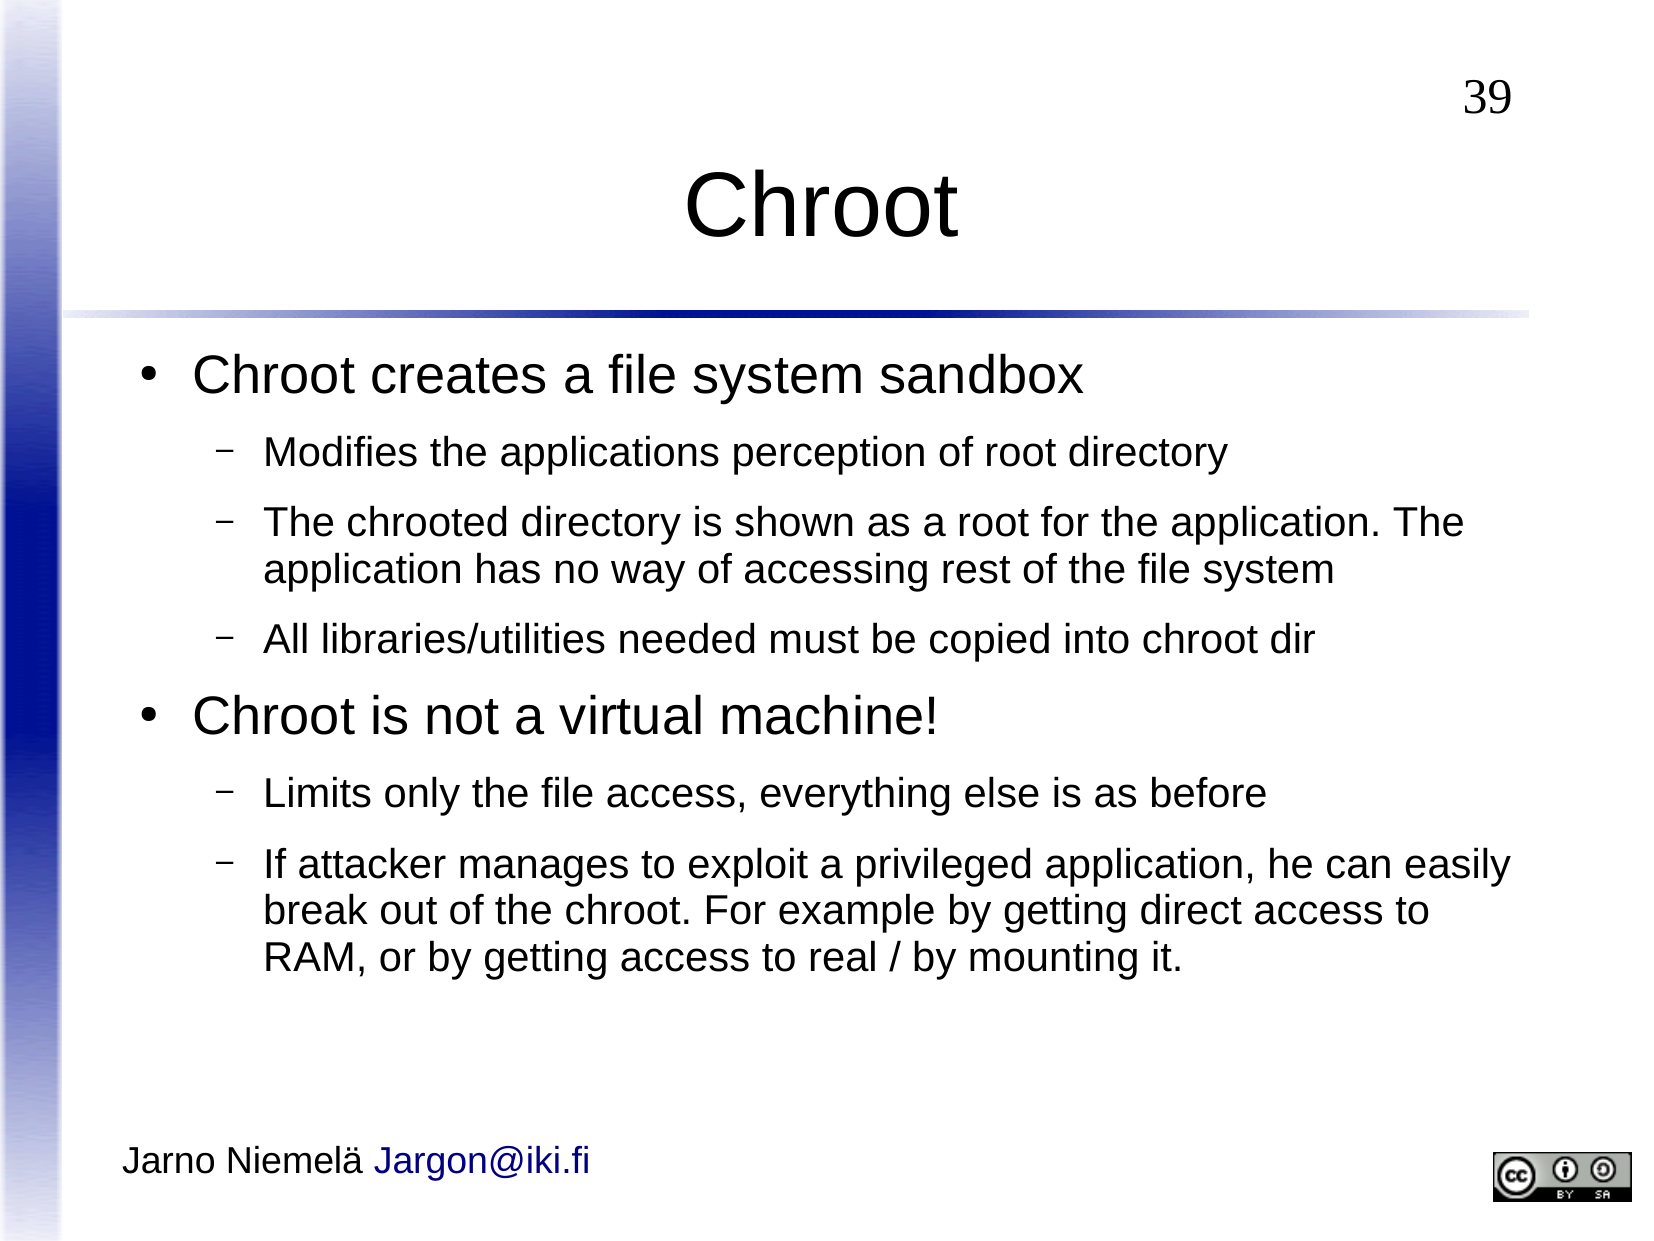

# Chroot
Chroot creates a file system sandbox
Modifies the applications perception of root directory
The chrooted directory is shown as a root for the application. The application has no way of accessing rest of the file system
All libraries/utilities needed must be copied into chroot dir
Chroot is not a virtual machine!
Limits only the file access, everything else is as before
If attacker manages to exploit a privileged application, he can easily break out of the chroot. For example by getting direct access to RAM, or by getting access to real / by mounting it.